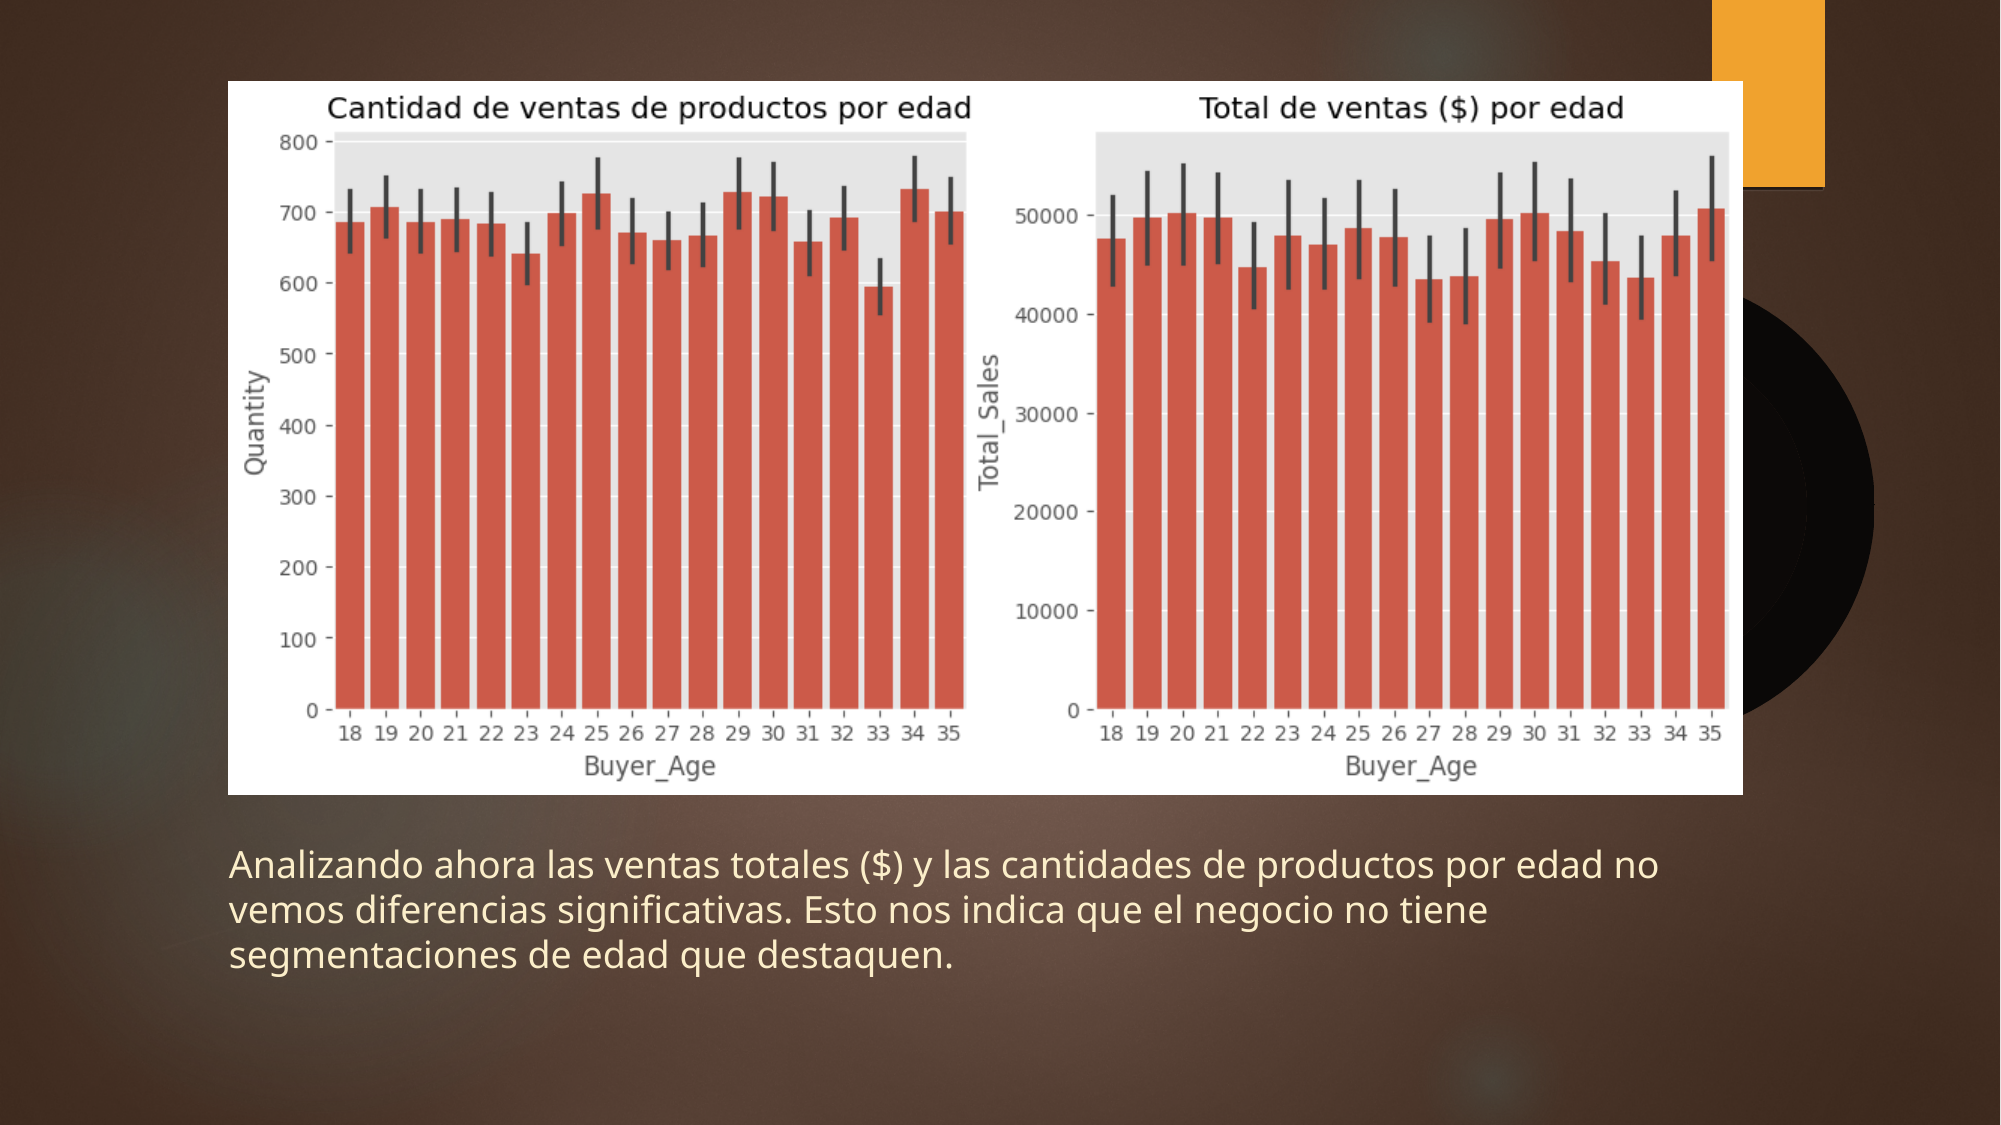

# Analizando ahora las ventas totales ($) y las cantidades de productos por edad no vemos diferencias significativas. Esto nos indica que el negocio no tiene segmentaciones de edad que destaquen.